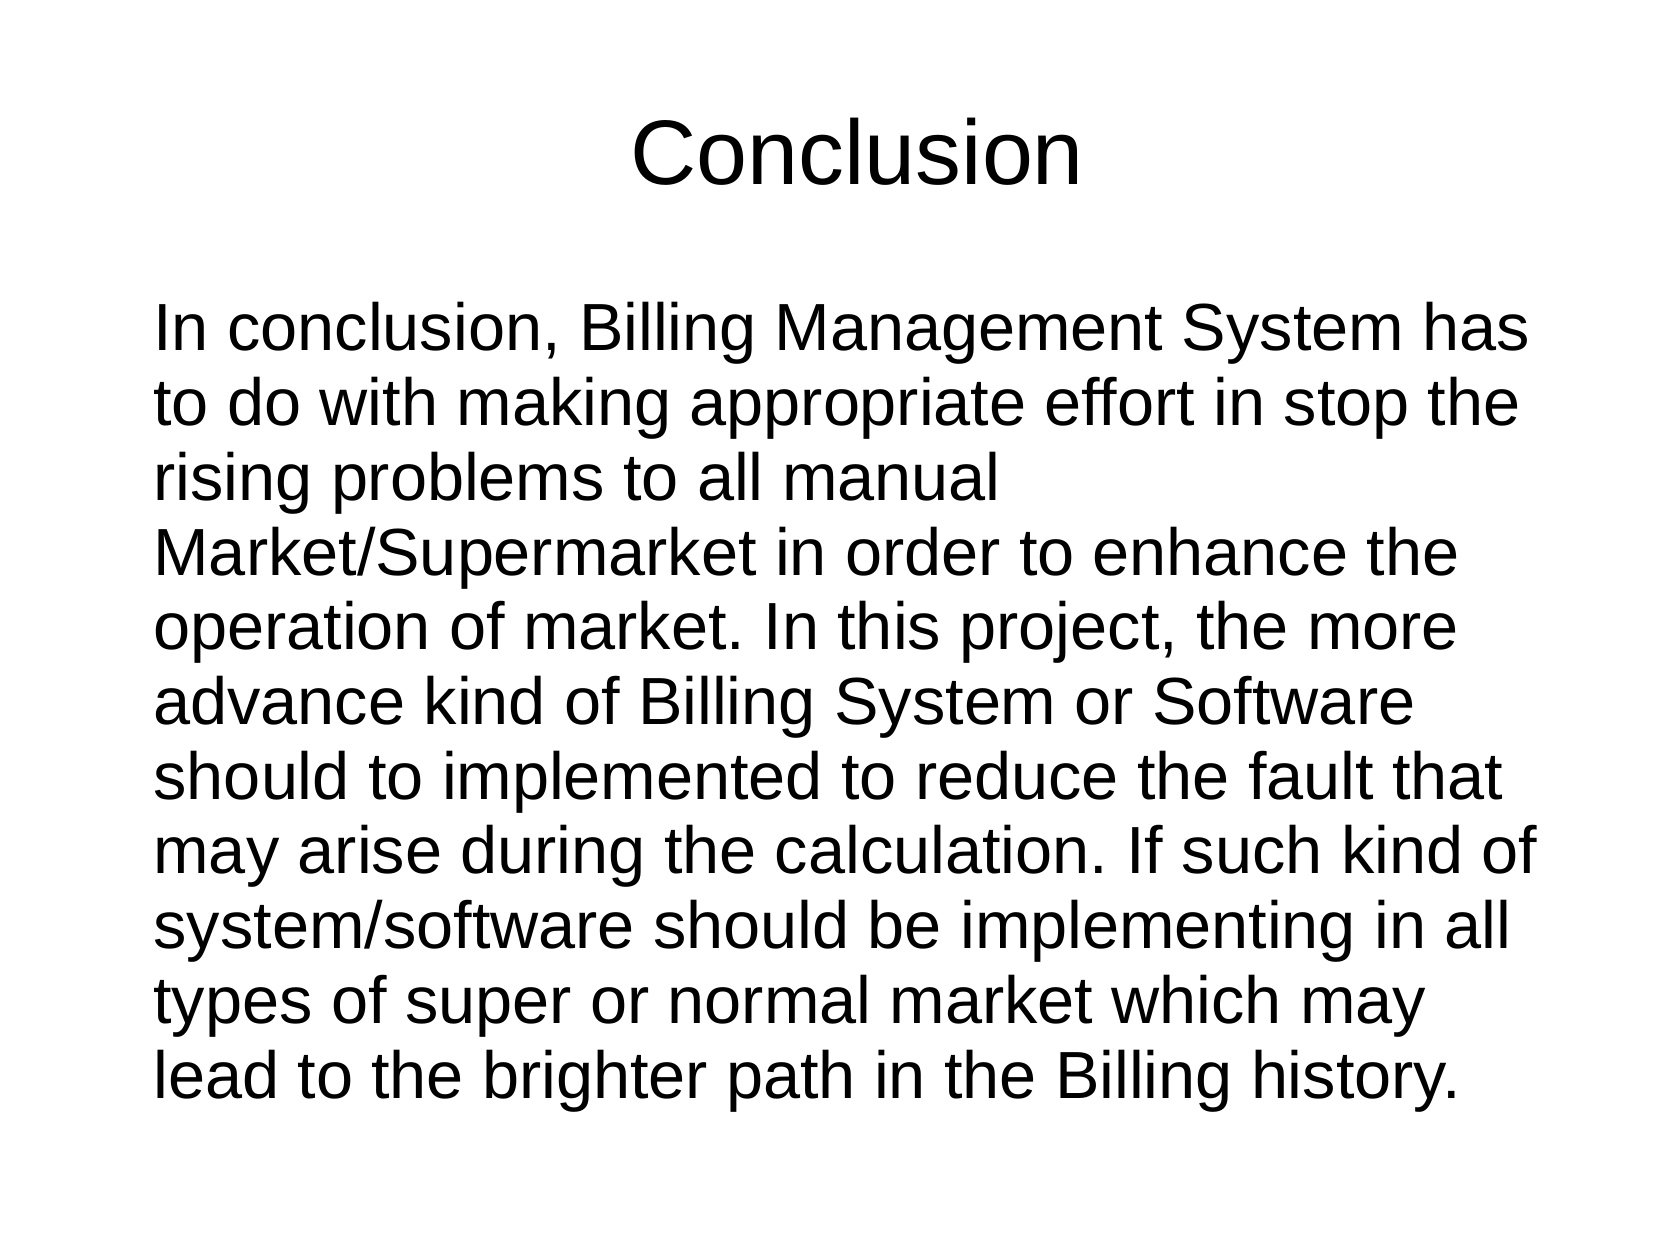

# Conclusion
In conclusion, Billing Management System has to do with making appropriate effort in stop the rising problems to all manual Market/Supermarket in order to enhance the operation of market. In this project, the more advance kind of Billing System or Software should to implemented to reduce the fault that may arise during the calculation. If such kind of system/software should be implementing in all types of super or normal market which may lead to the brighter path in the Billing history.